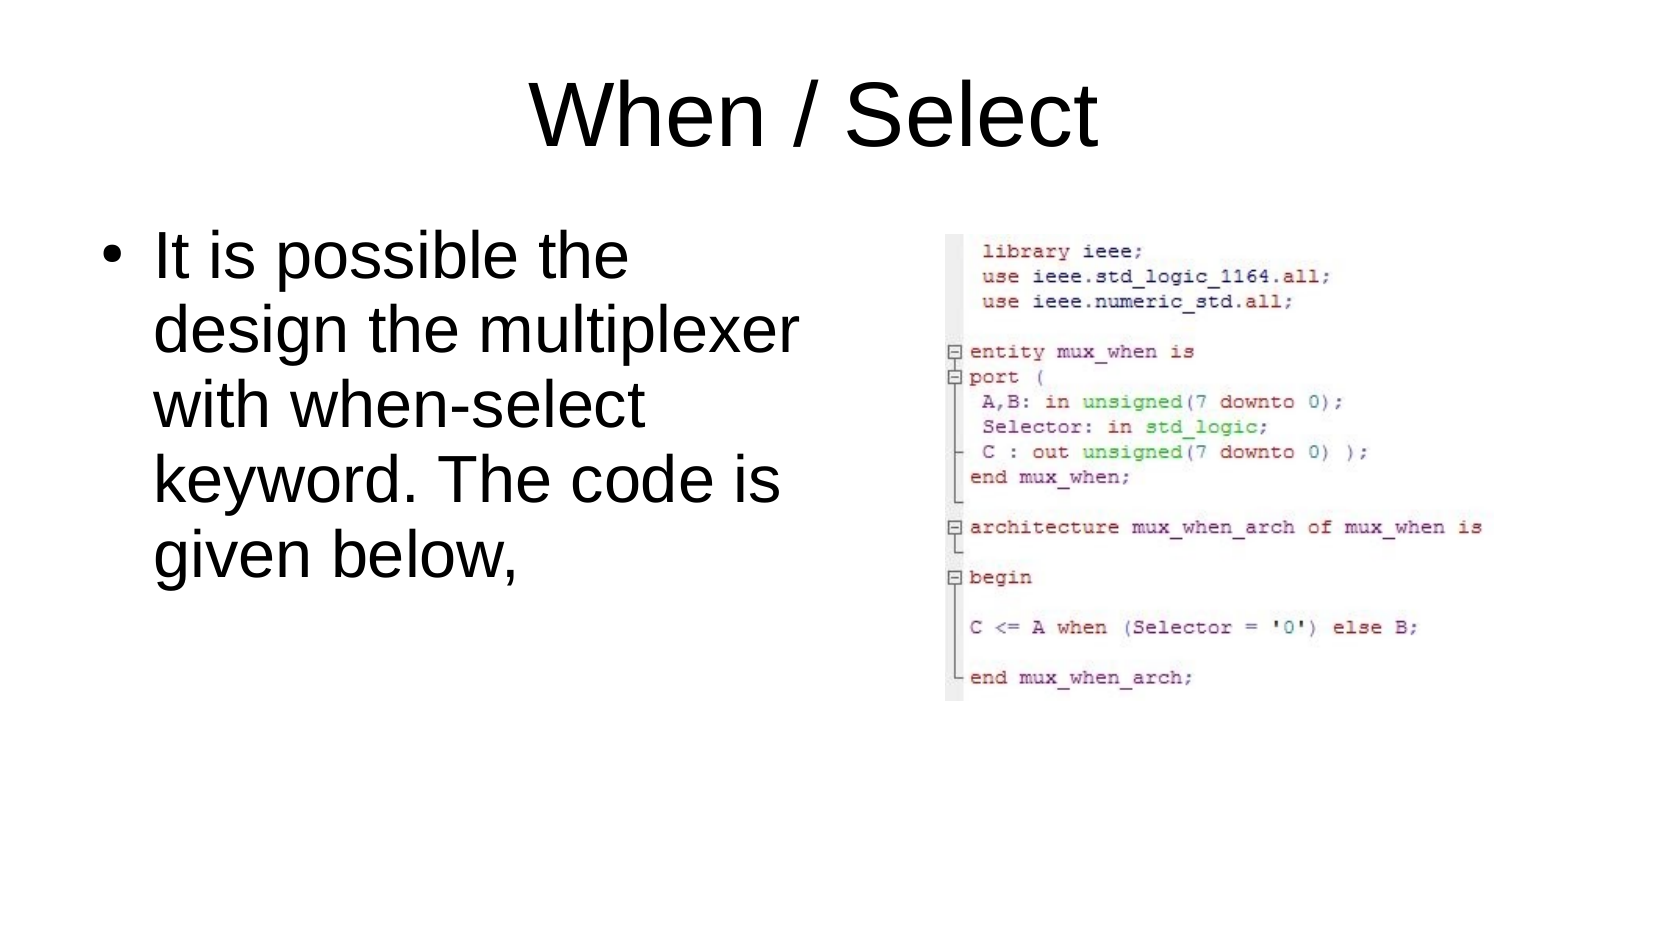

# When / Select
It is possible the design the multiplexer with when-select keyword. The code is given below,